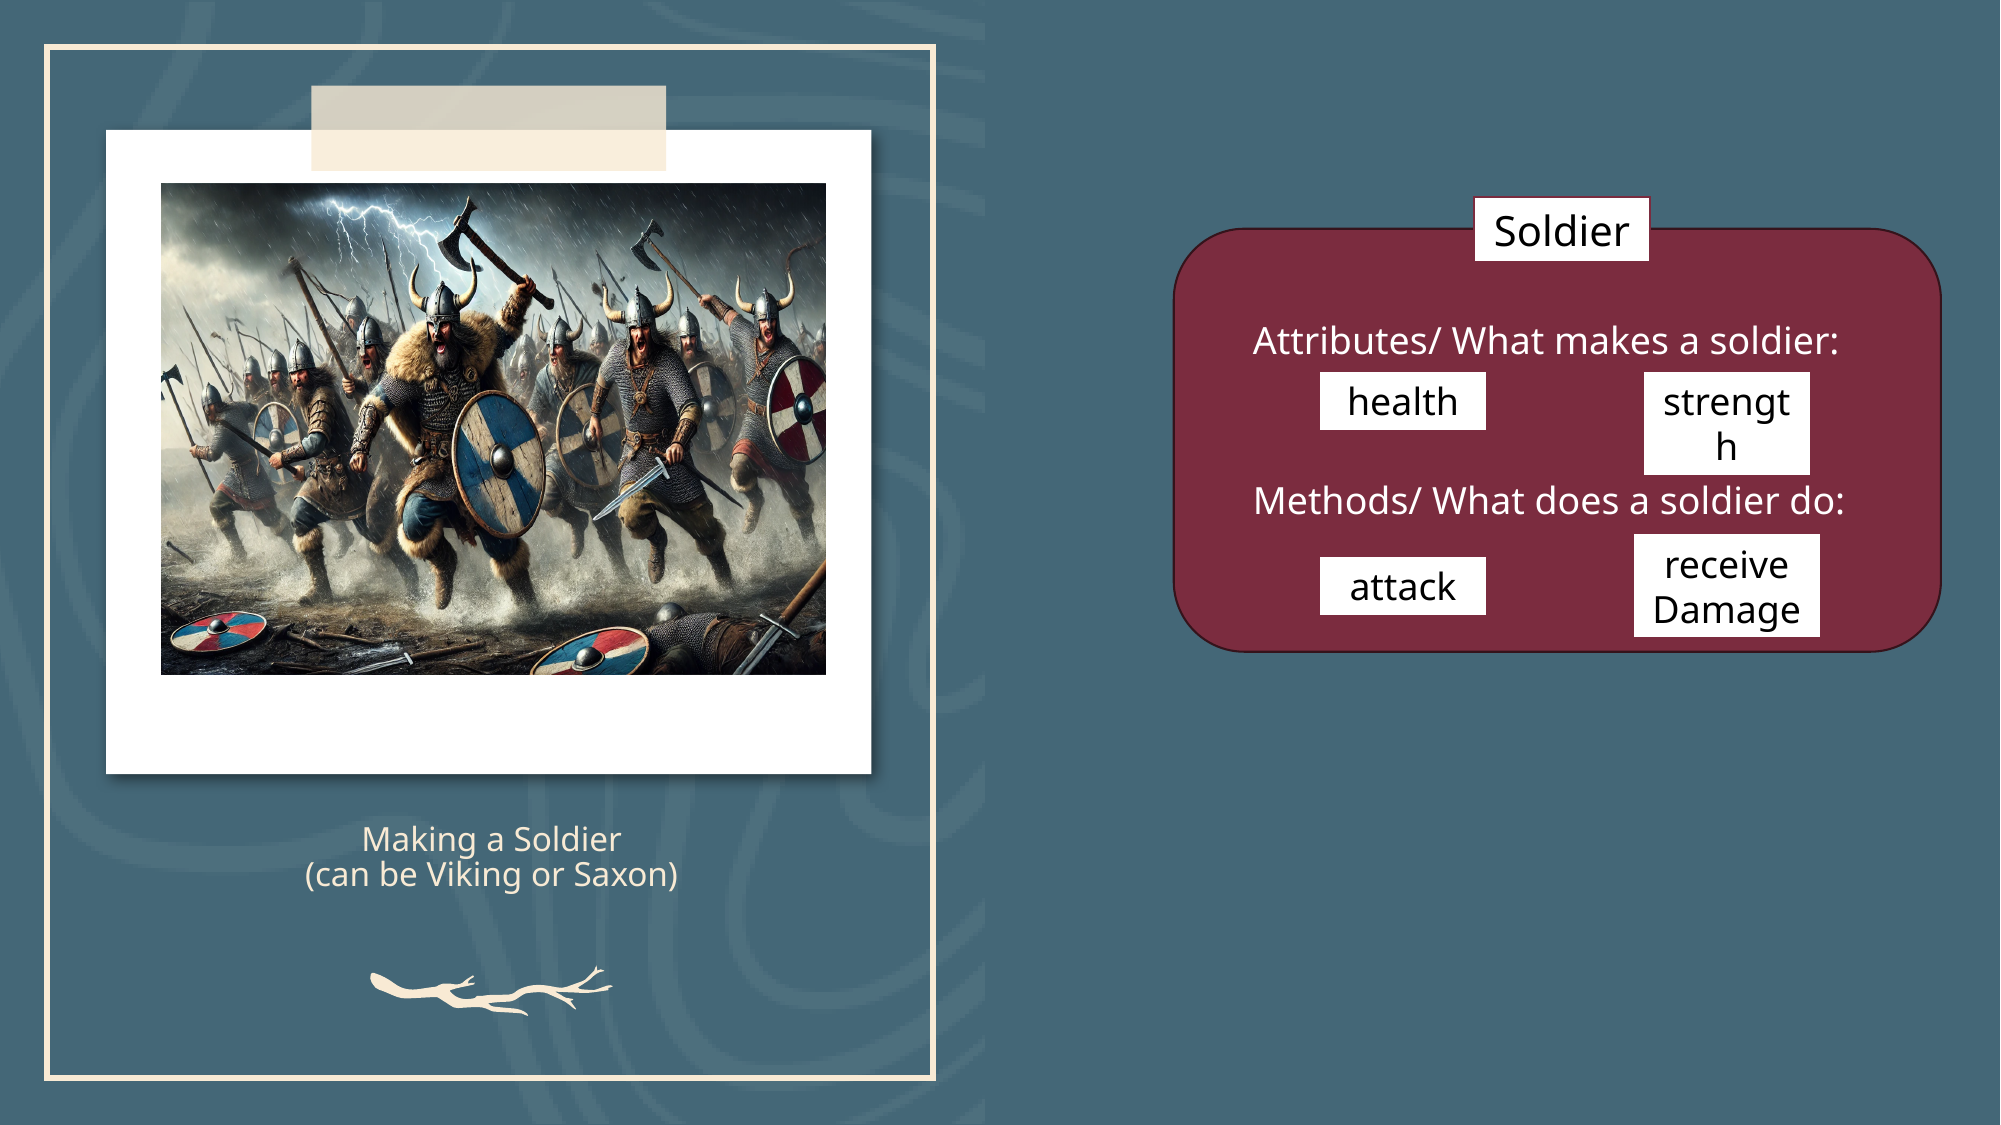

Soldier
Attributes/ What makes a soldier:
health
strength
Methods/ What does a soldier do:
receive
Damage
attack
# Making a Soldier (can be Viking or Saxon)